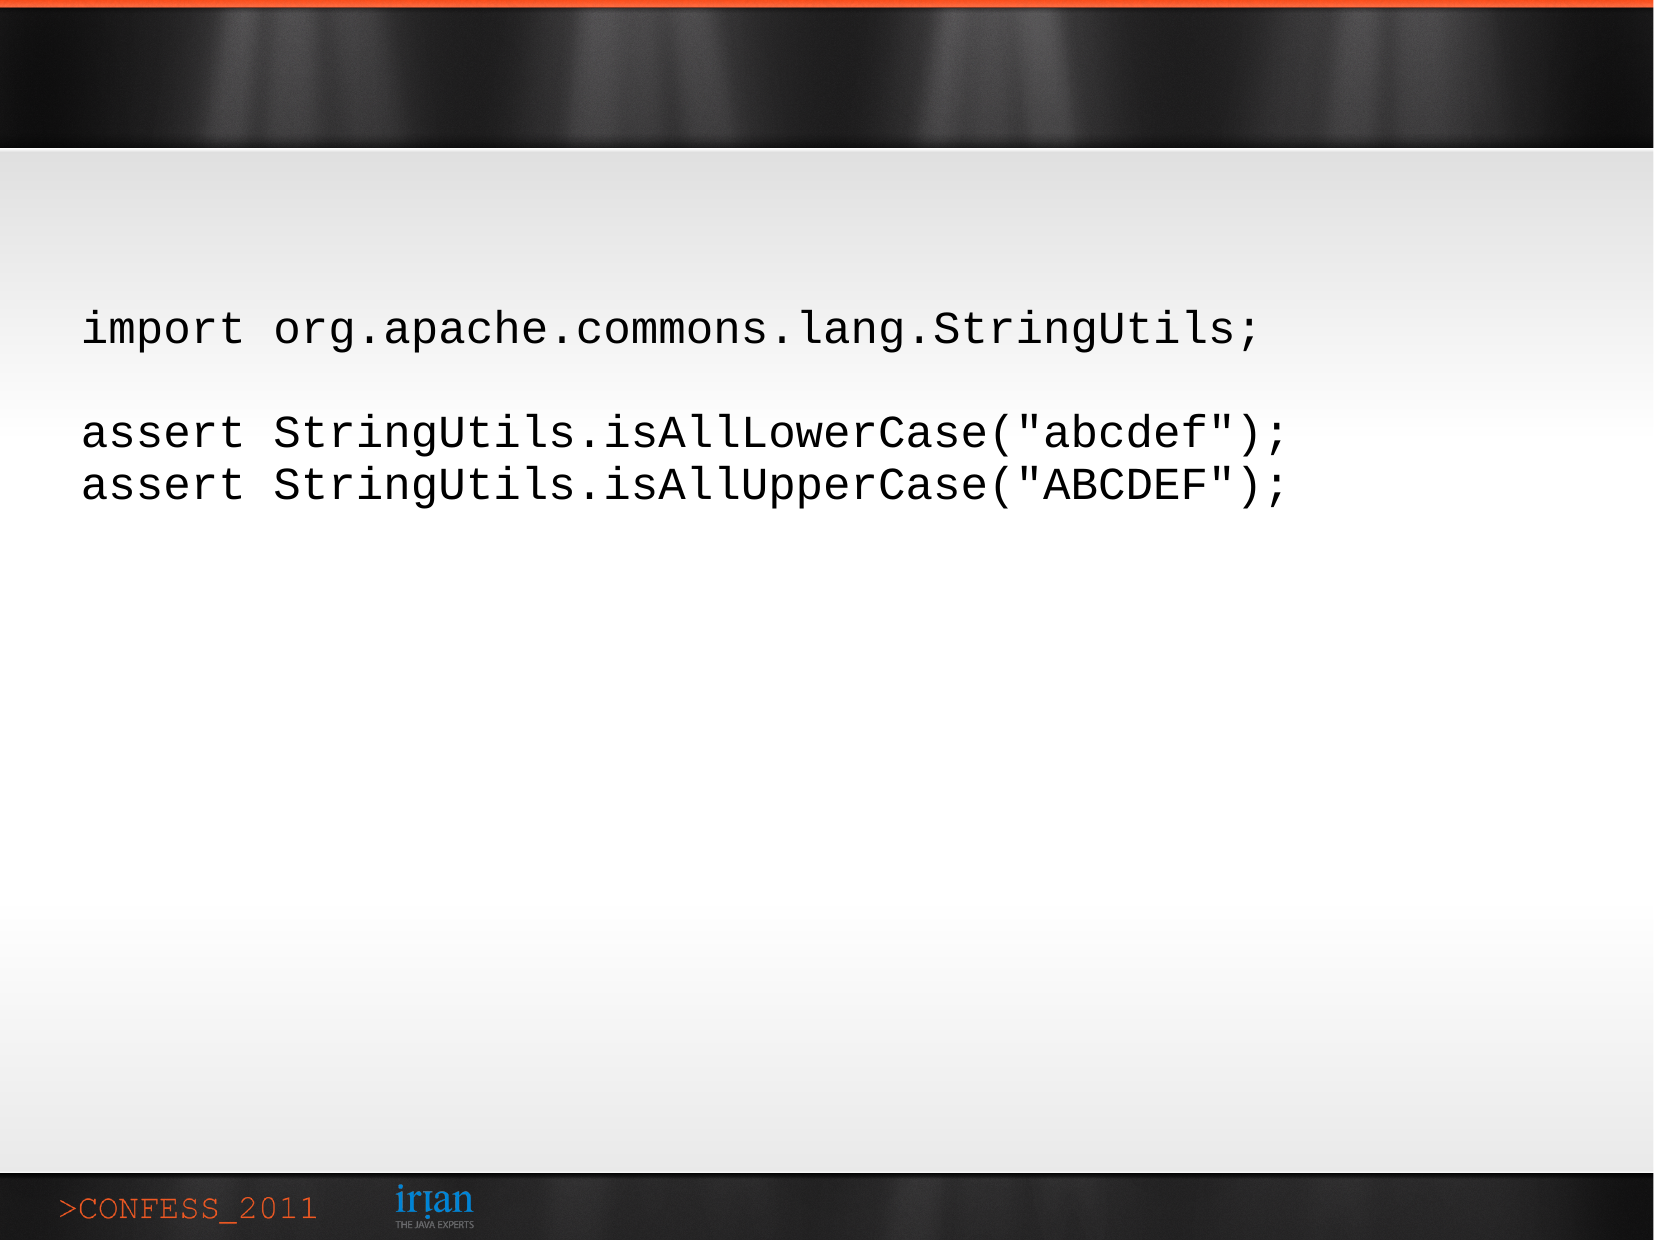

#
import org.apache.commons.lang.StringUtils;
assert StringUtils.isAllLowerCase("abcdef");
assert StringUtils.isAllUpperCase("ABCDEF");